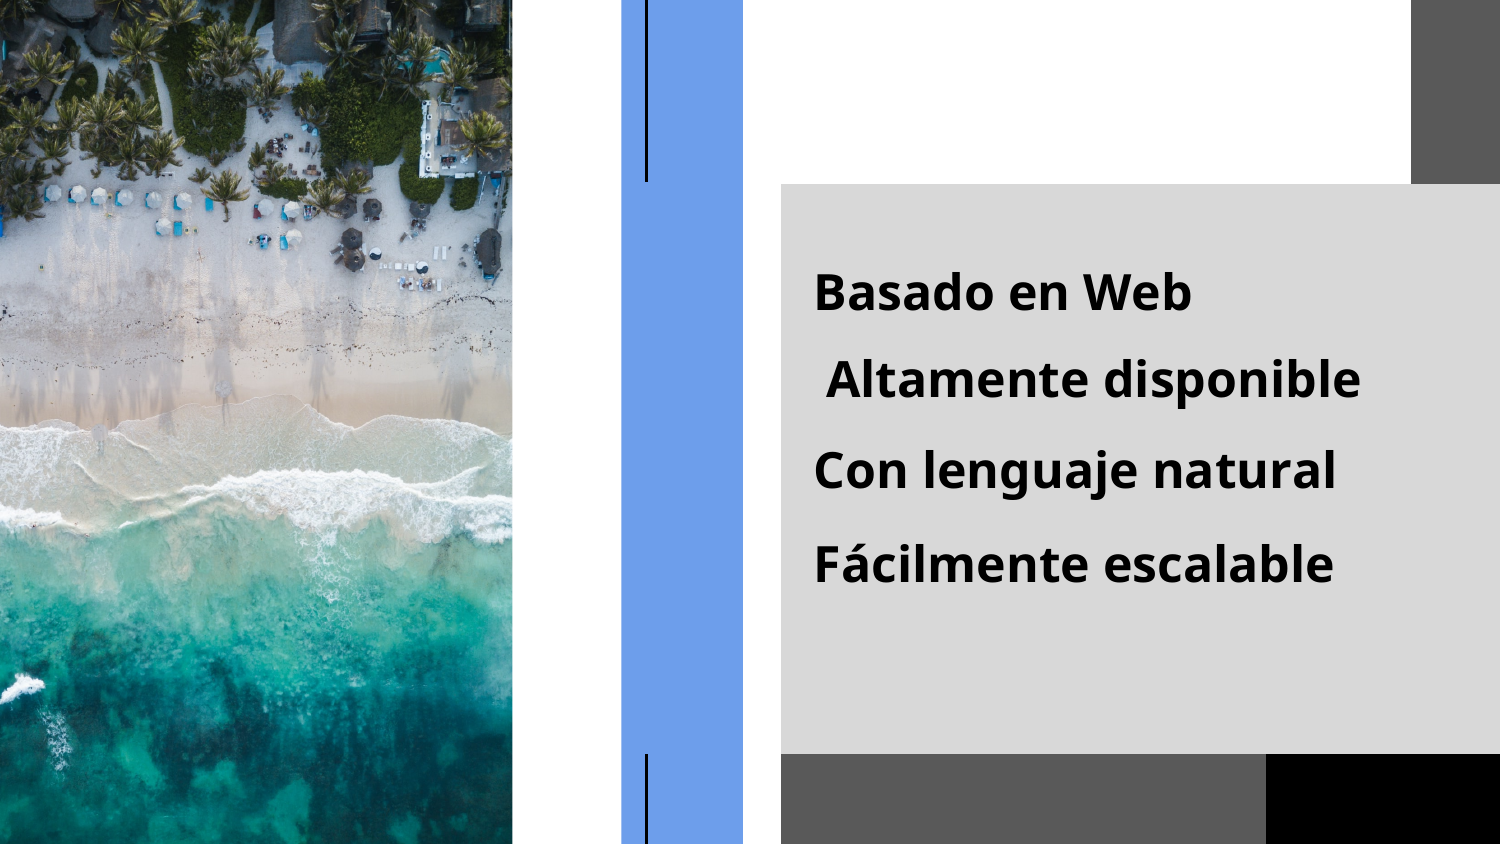

# Basado en Web
Altamente disponible
Con lenguaje natural
Fácilmente escalable